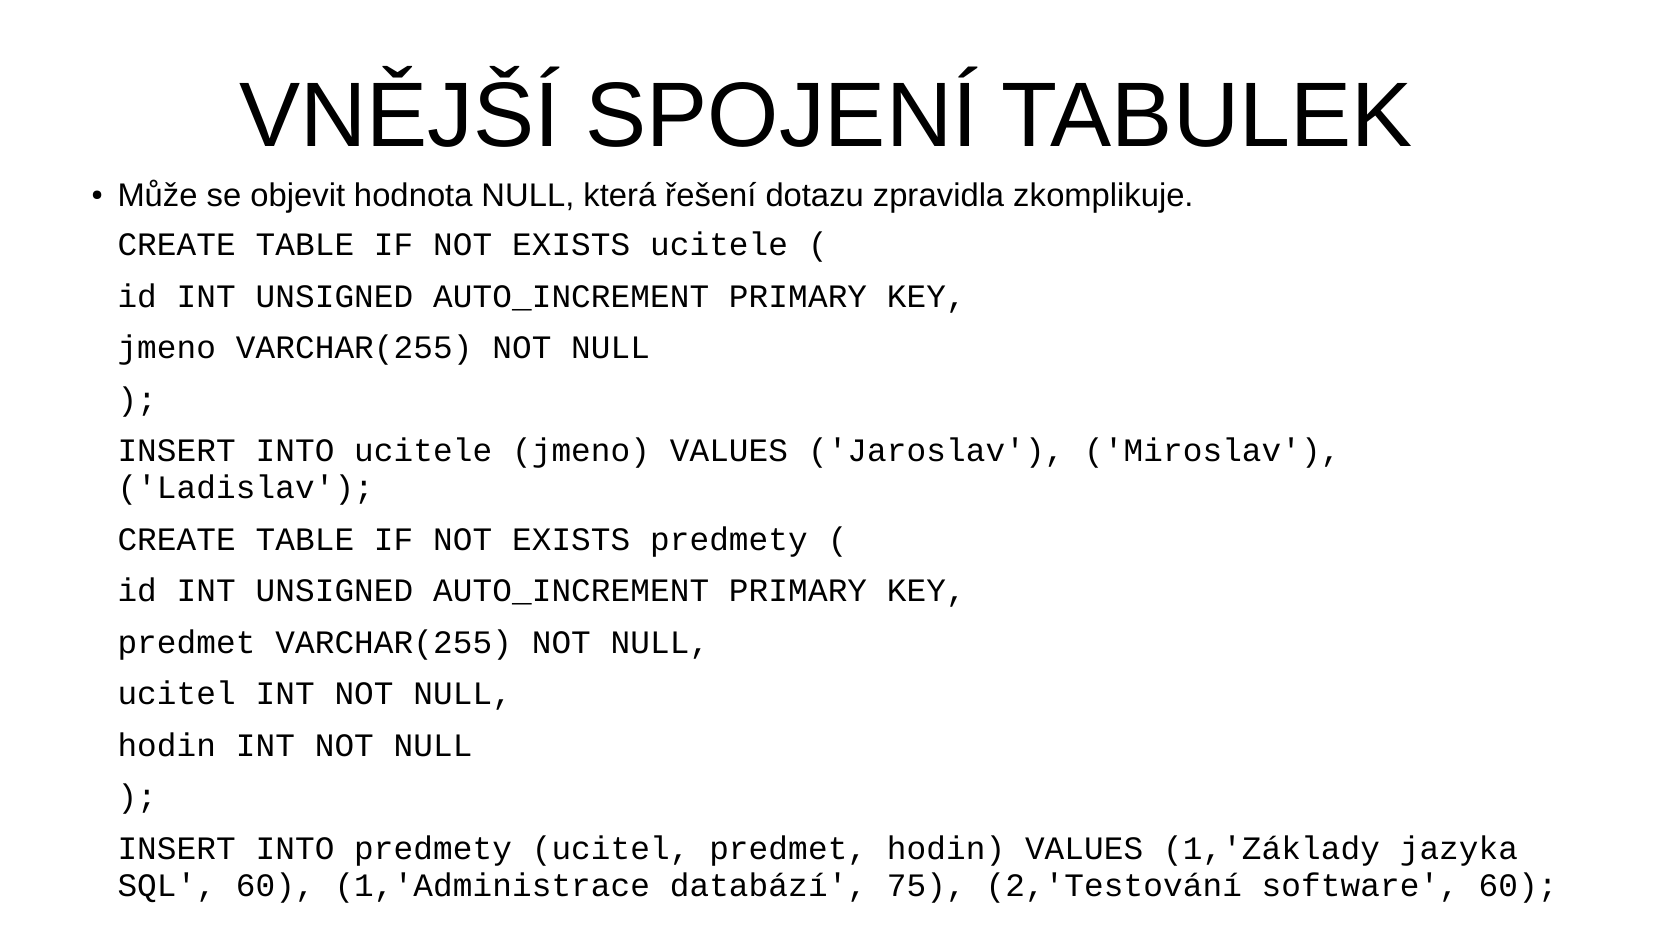

# VNĚJŠÍ SPOJENÍ TABULEK
Může se objevit hodnota NULL, která řešení dotazu zpravidla zkomplikuje.
CREATE TABLE IF NOT EXISTS ucitele (
id INT UNSIGNED AUTO_INCREMENT PRIMARY KEY,
jmeno VARCHAR(255) NOT NULL
);
INSERT INTO ucitele (jmeno) VALUES ('Jaroslav'), ('Miroslav'), ('Ladislav');
CREATE TABLE IF NOT EXISTS predmety (
id INT UNSIGNED AUTO_INCREMENT PRIMARY KEY,
predmet VARCHAR(255) NOT NULL,
ucitel INT NOT NULL,
hodin INT NOT NULL
);
INSERT INTO predmety (ucitel, predmet, hodin) VALUES (1,'Základy jazyka SQL', 60), (1,'Administrace databází', 75), (2,'Testování software', 60);